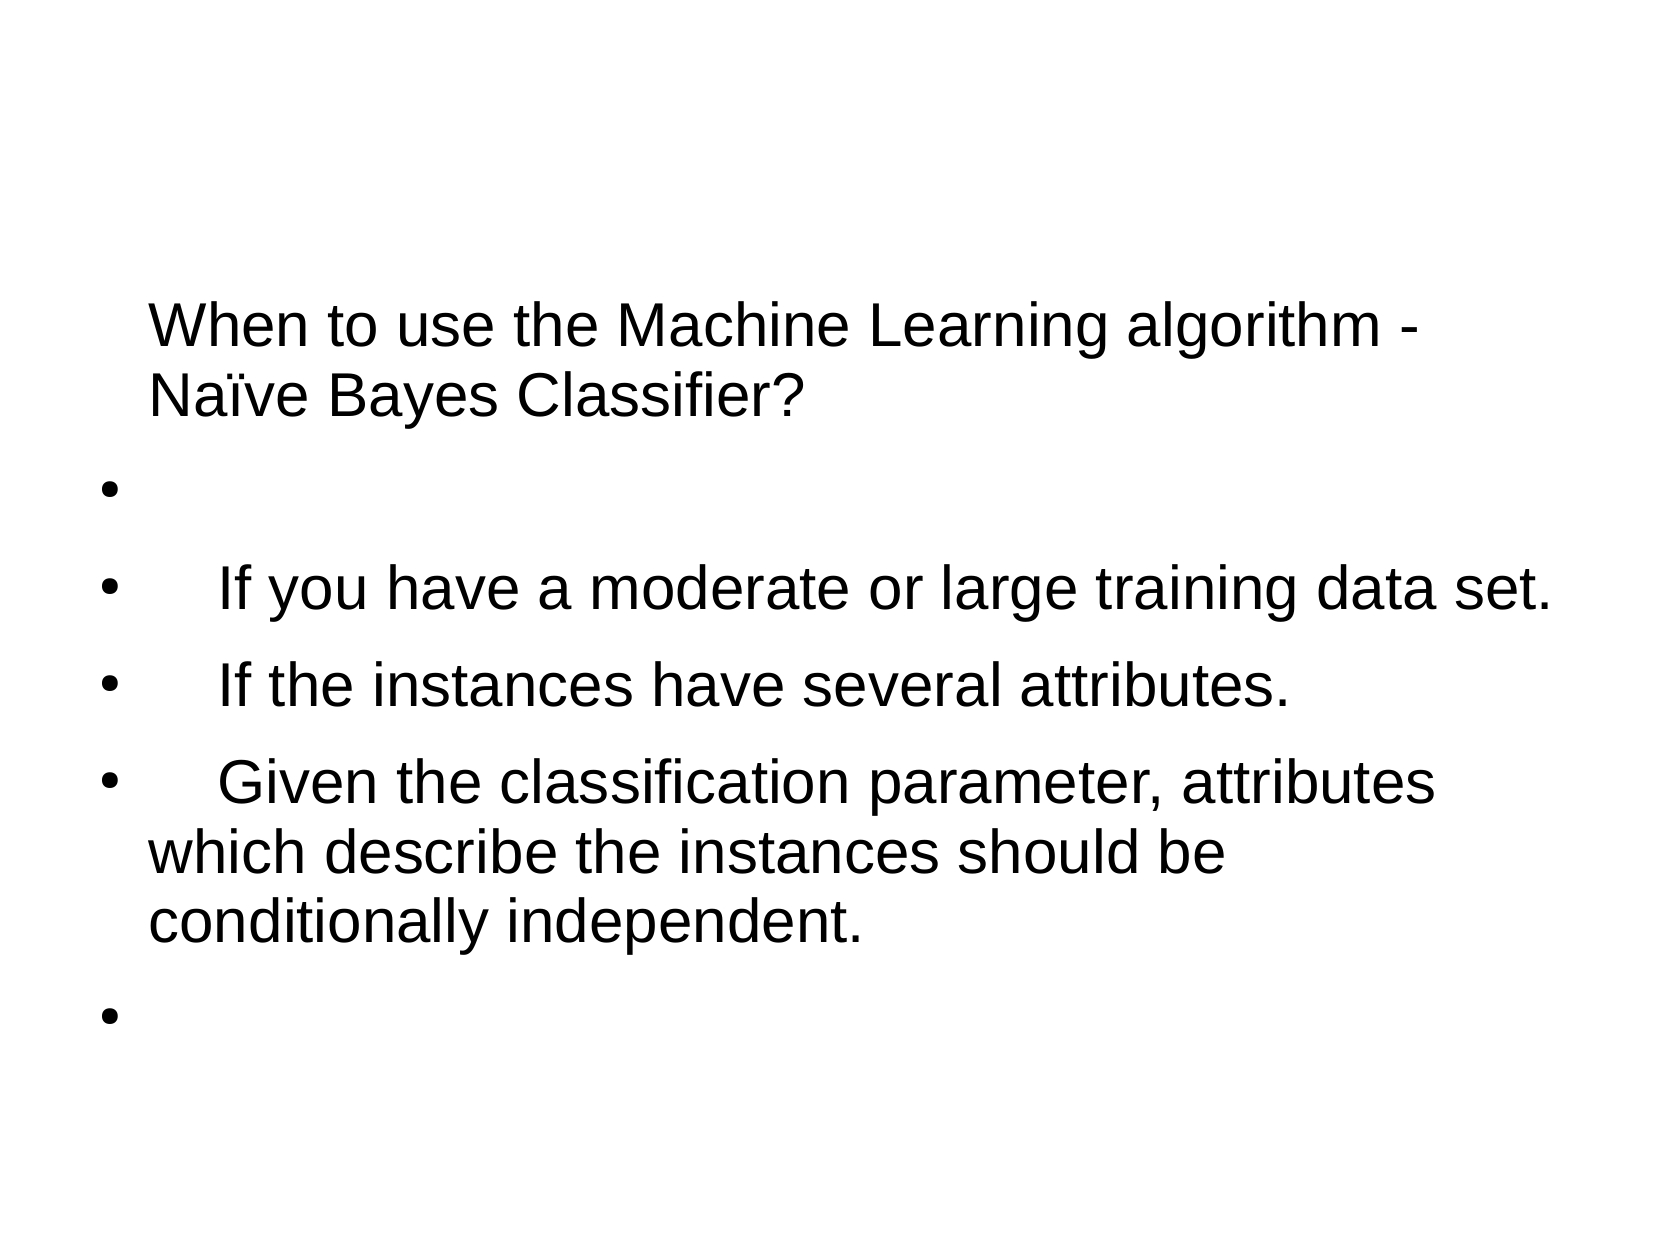

#
When to use the Machine Learning algorithm - Naïve Bayes Classifier?
 If you have a moderate or large training data set.
 If the instances have several attributes.
 Given the classification parameter, attributes which describe the instances should be conditionally independent.